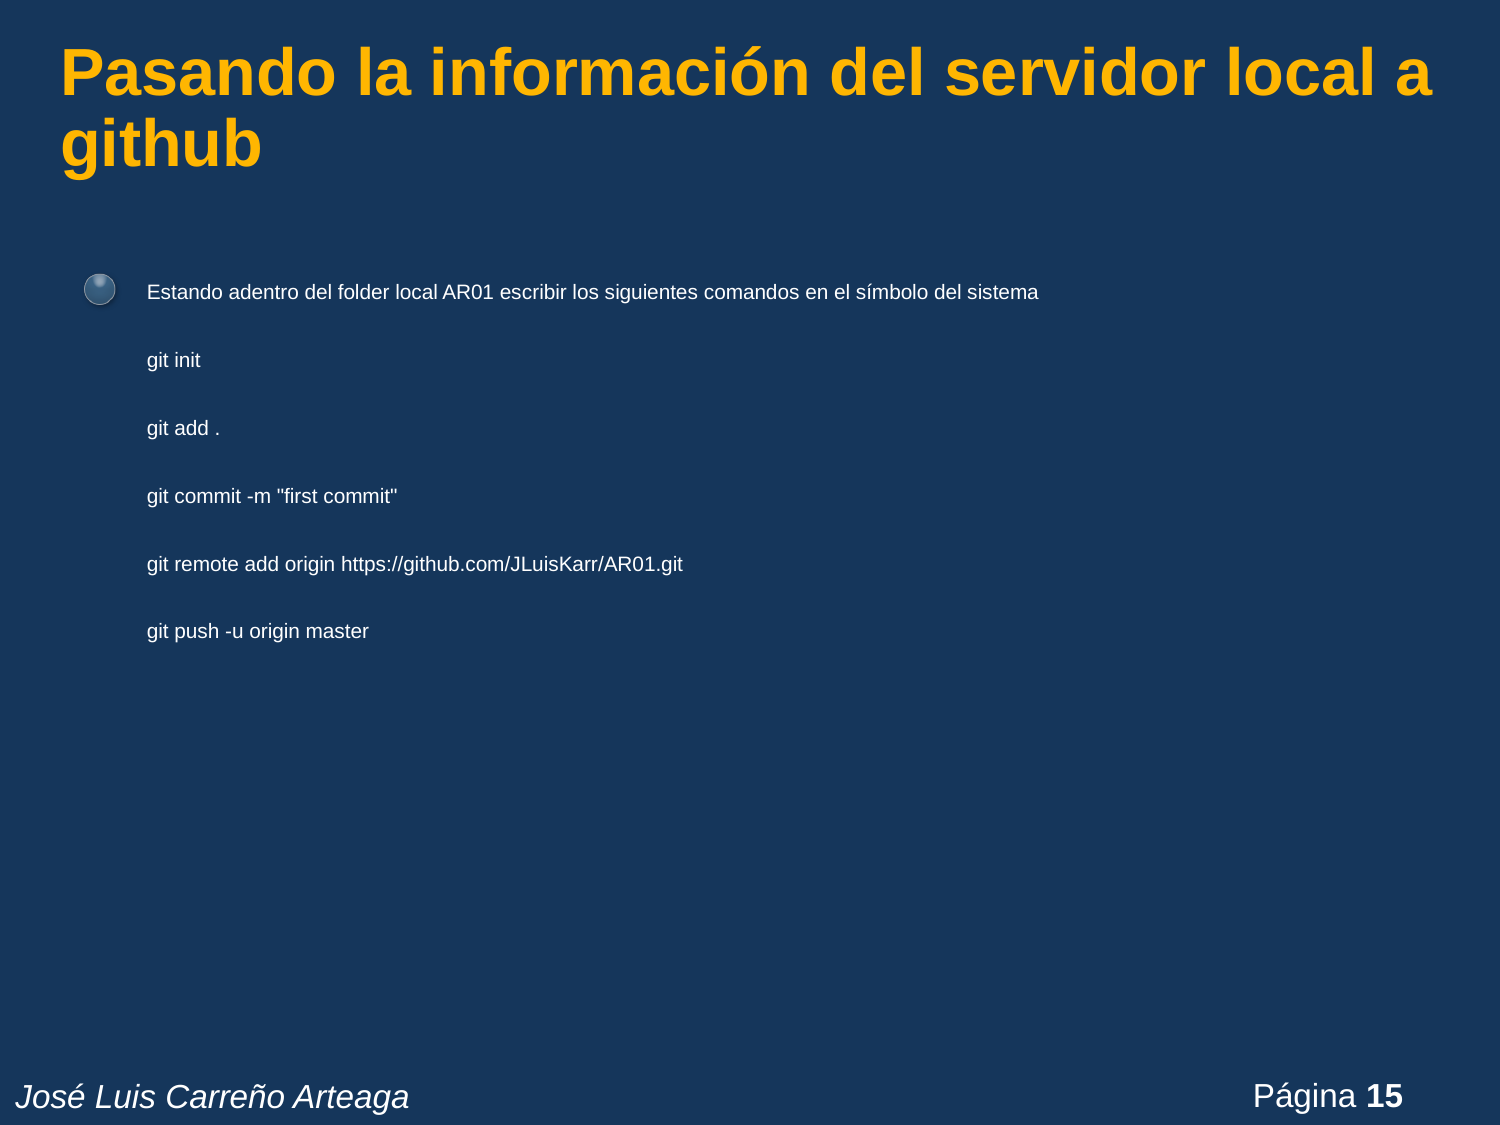

Pasando la información del servidor local a github
# Estando adentro del folder local AR01 escribir los siguientes comandos en el símbolo del sistema
git init
git add .
git commit -m "first commit"
git remote add origin https://github.com/JLuisKarr/AR01.git
git push -u origin master